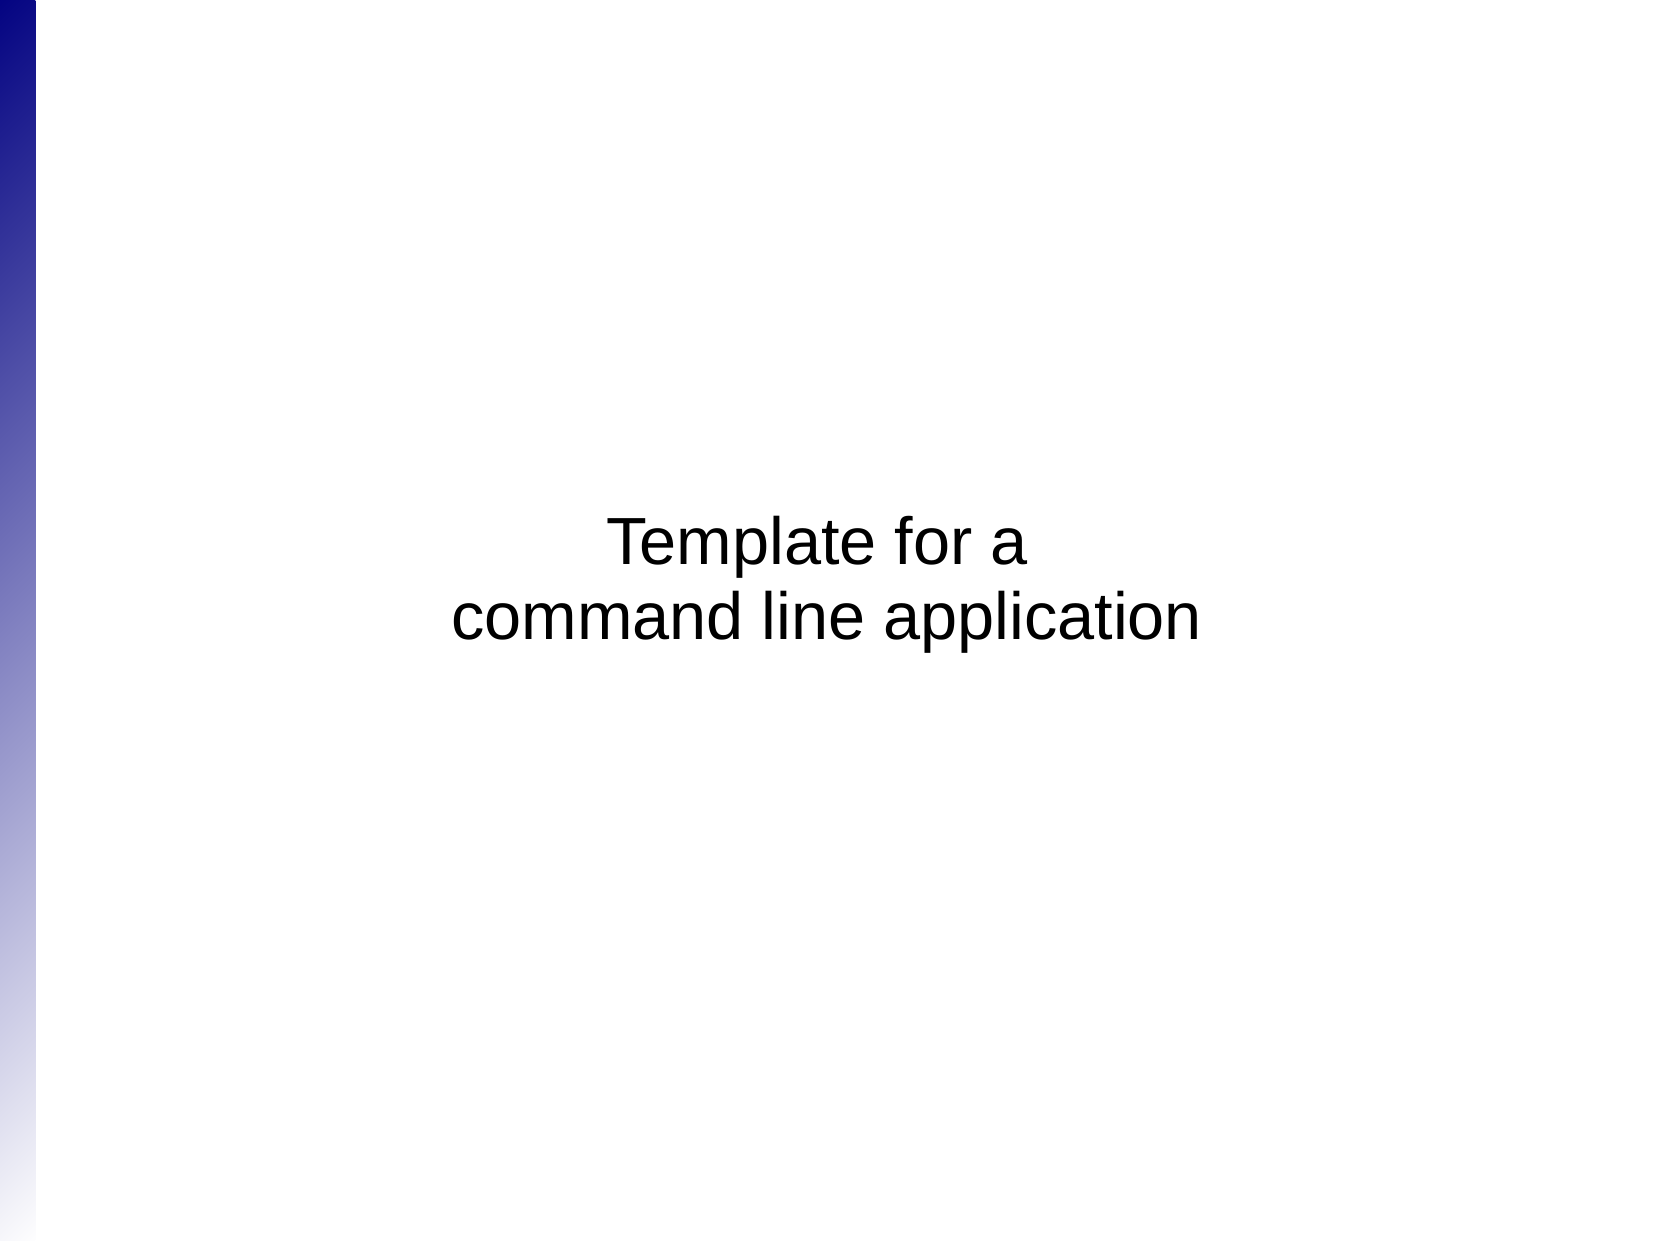

# Template for a
command line application